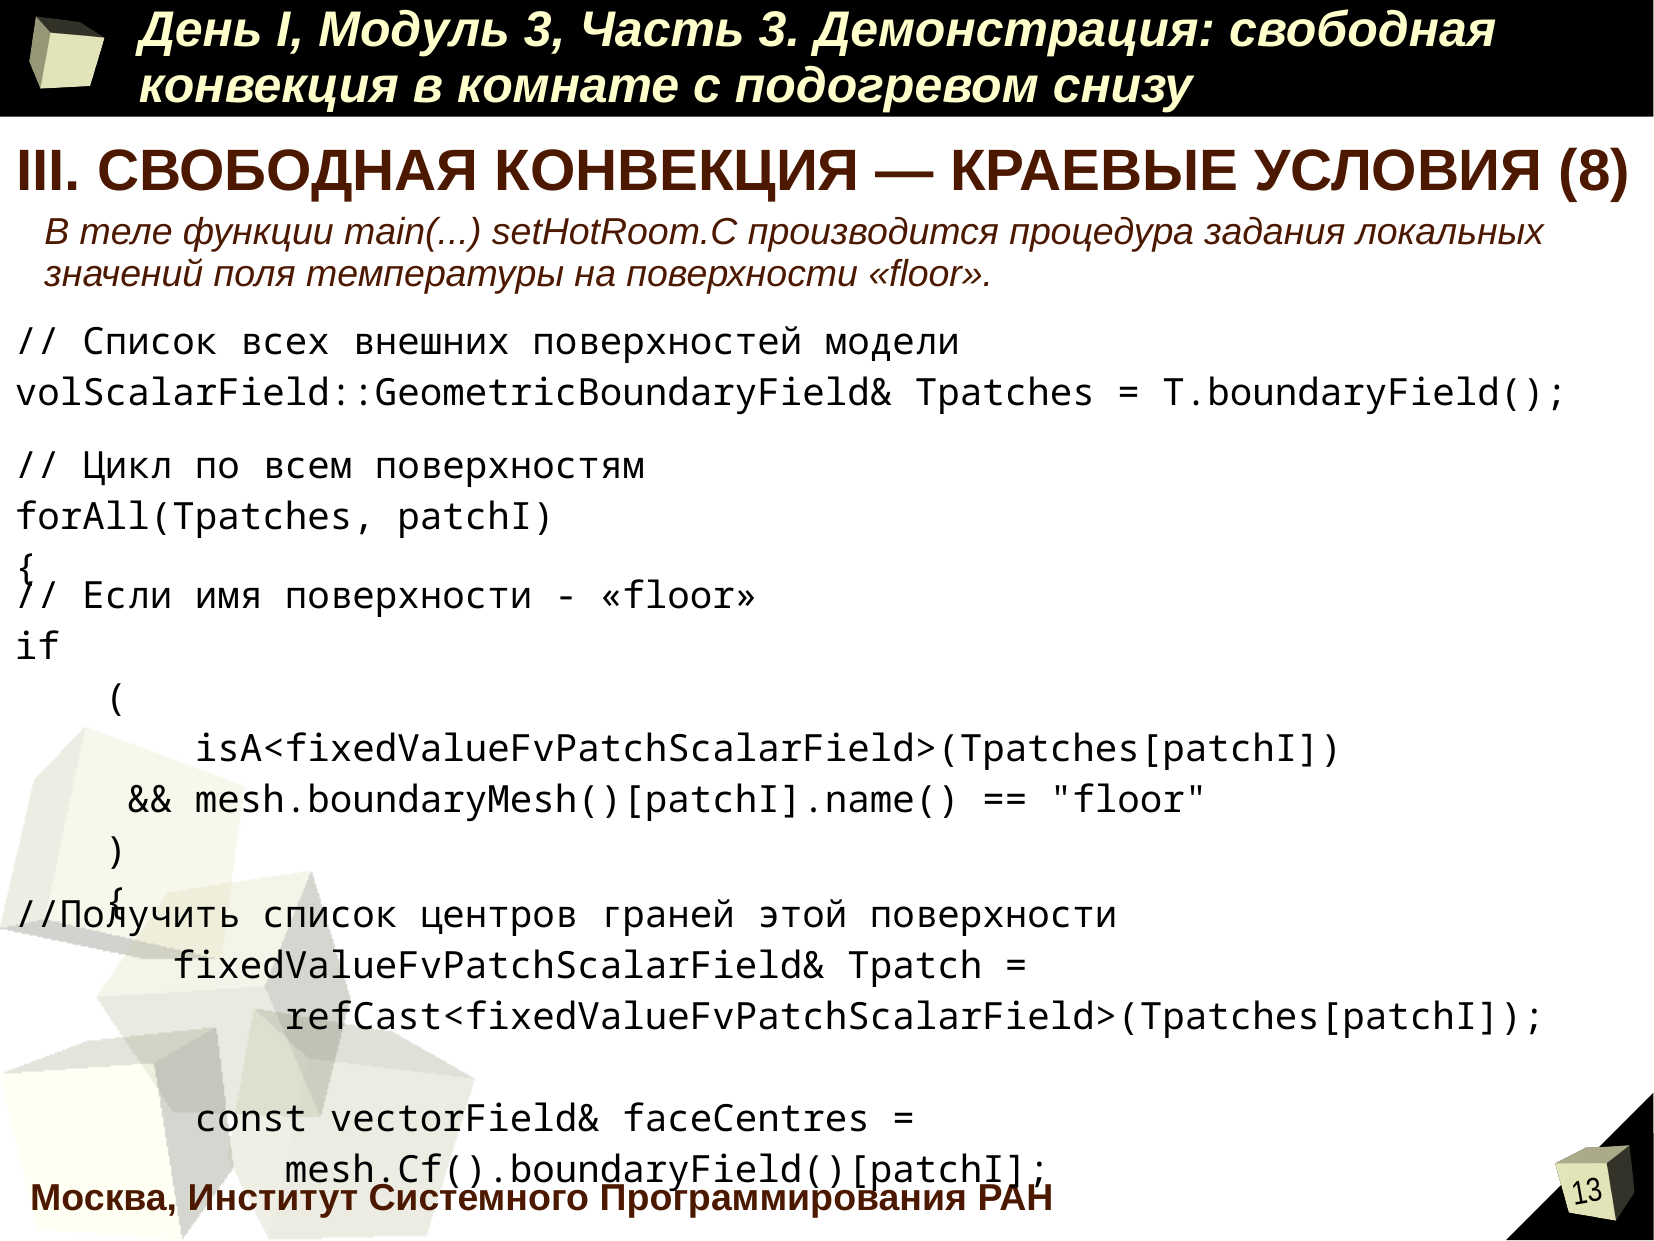

III. СВОБОДНАЯ КОНВЕКЦИЯ — КРАЕВЫЕ УСЛОВИЯ (8)
В теле функции main(...) setHotRoom.C производится процедура задания локальных значений поля температуры на поверхности «floor».
// Список всех внешних поверхностей модели
volScalarField::GeometricBoundaryField& Tpatches = T.boundaryField();
// Цикл по всем поверхностям
forAll(Tpatches, patchI)
{
// Если имя поверхности - «floor»
if
 (
 isA<fixedValueFvPatchScalarField>(Tpatches[patchI])
 && mesh.boundaryMesh()[patchI].name() == "floor"
 )
 {
//Получить список центров граней этой поверхности
 fixedValueFvPatchScalarField& Tpatch =
 refCast<fixedValueFvPatchScalarField>(Tpatches[patchI]);
 const vectorField& faceCentres =
 mesh.Cf().boundaryField()[patchI];